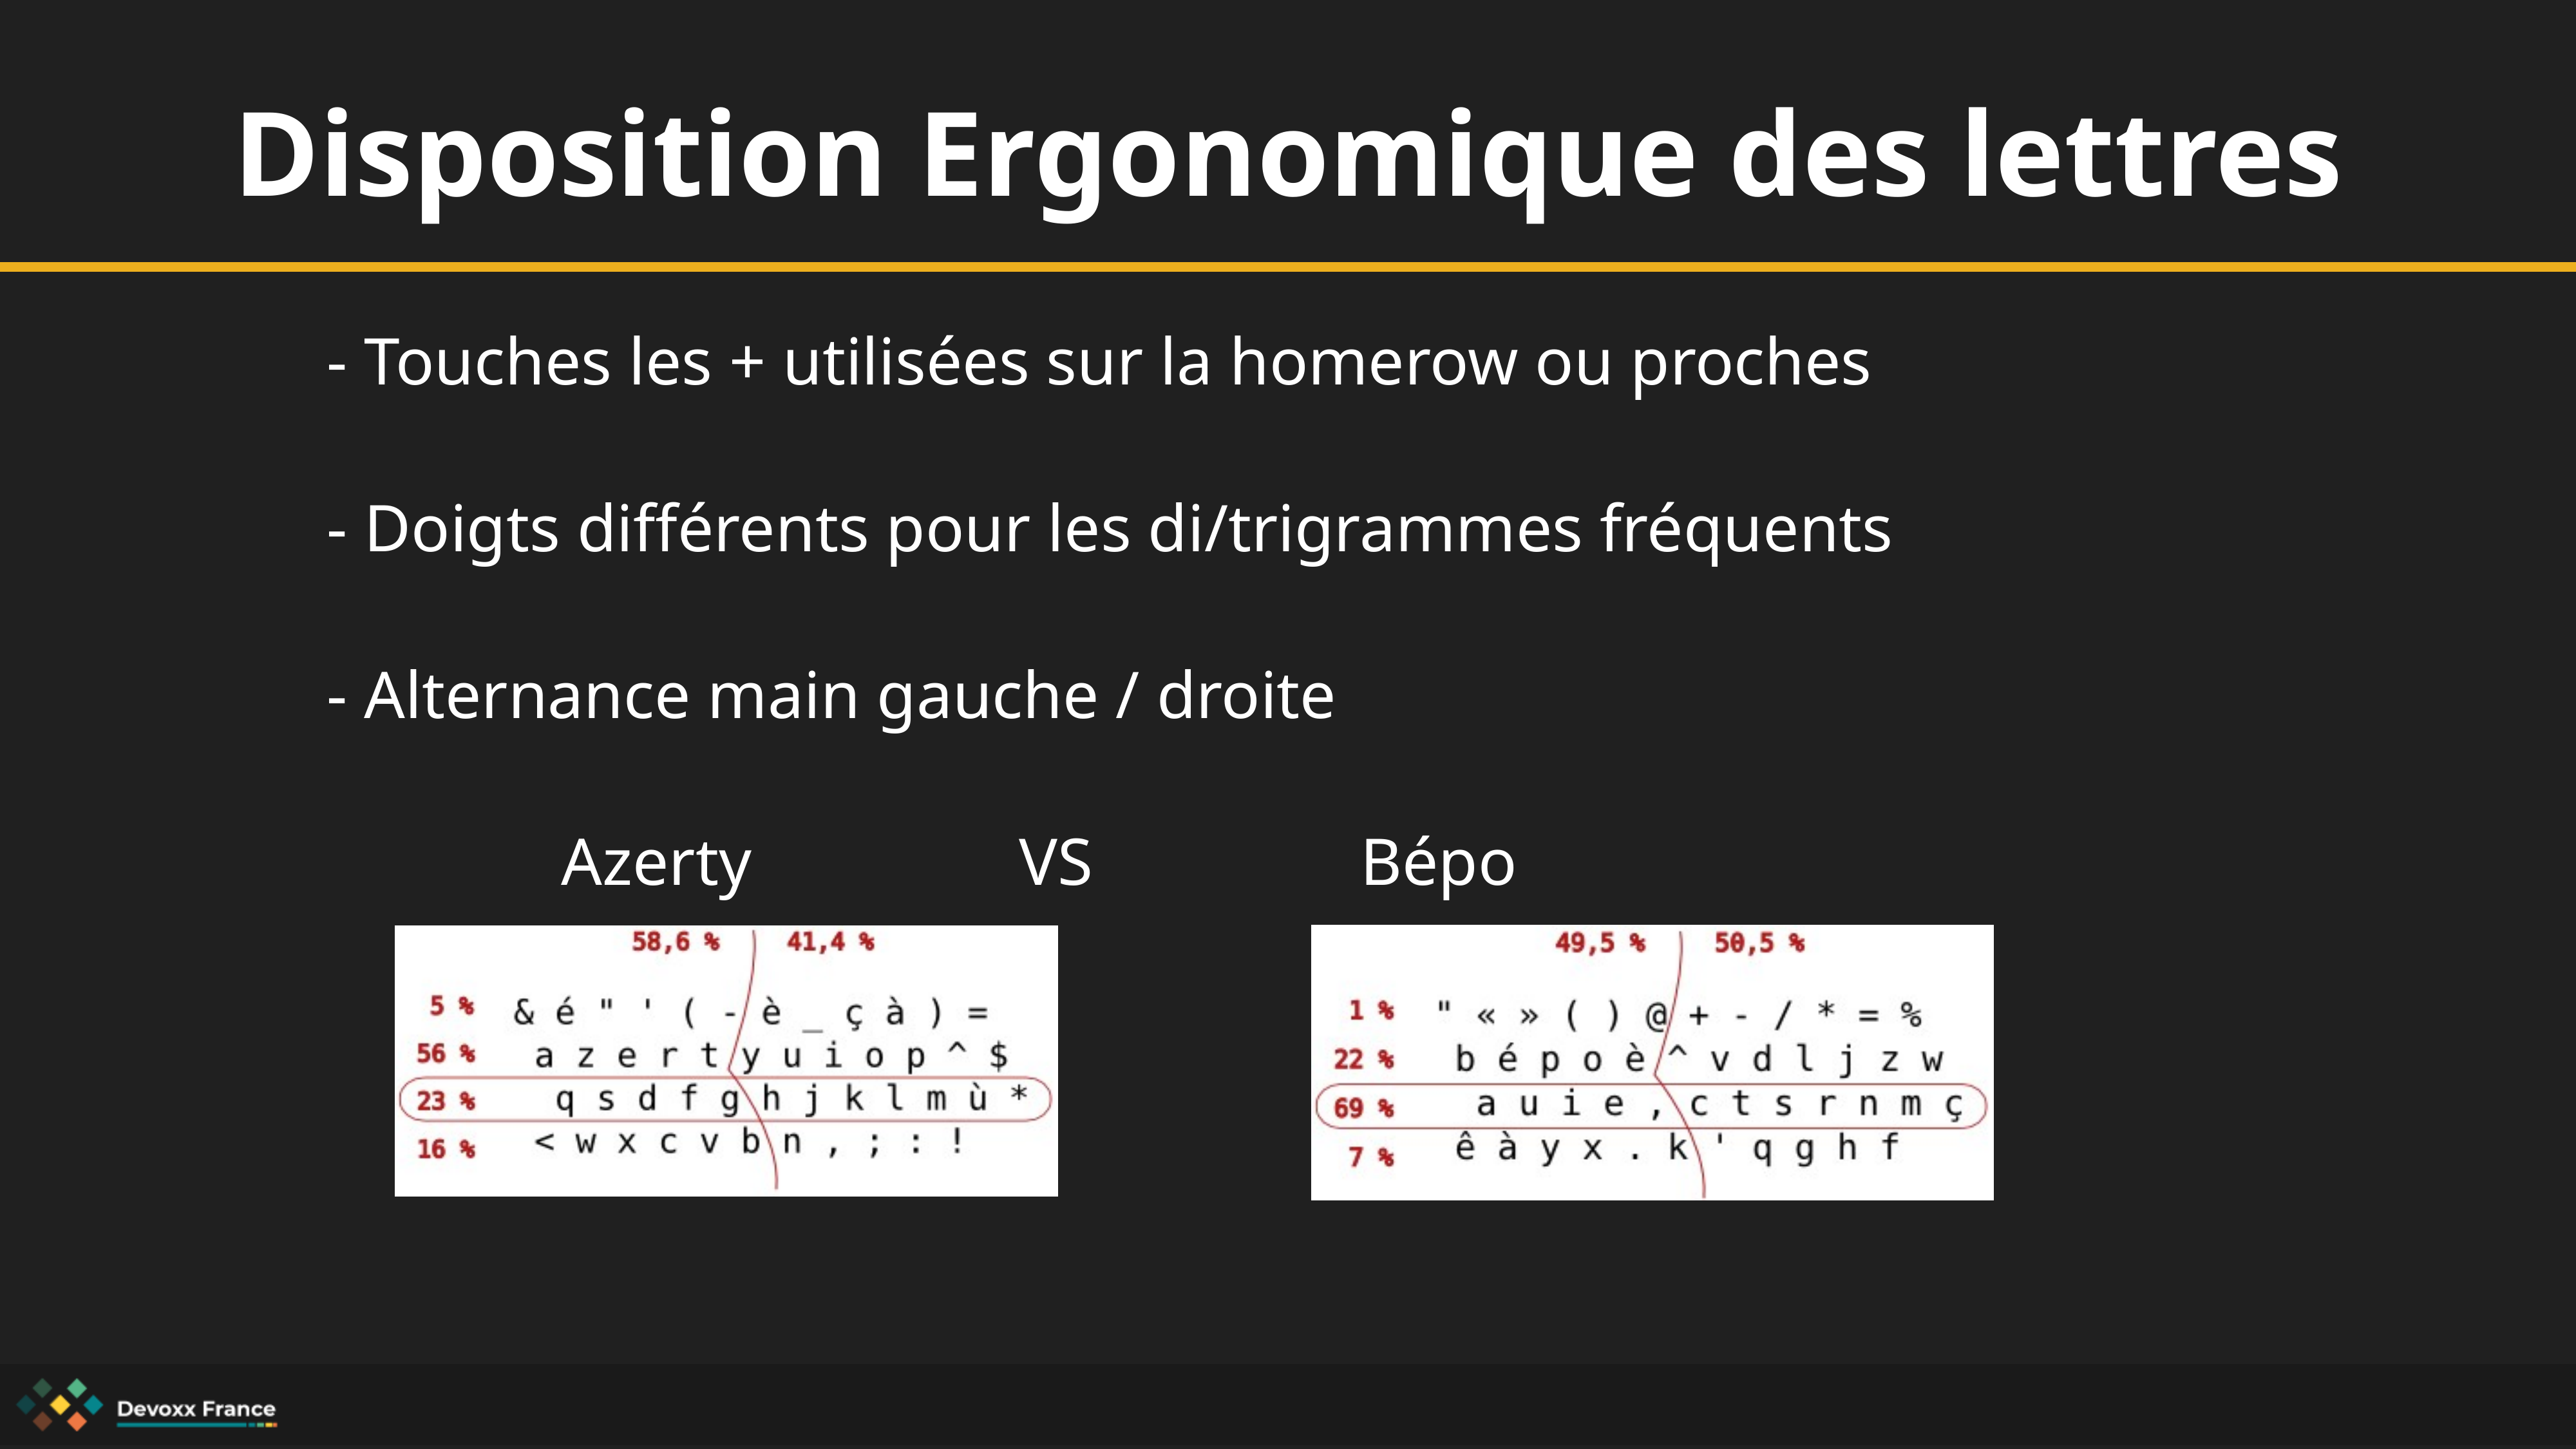

Disposition Ergonomique des lettres
- Touches les + utilisées sur la homerow ou proches
- Doigts différents pour les di/trigrammes fréquents
- Alternance main gauche / droite
 Azerty VS Bépo